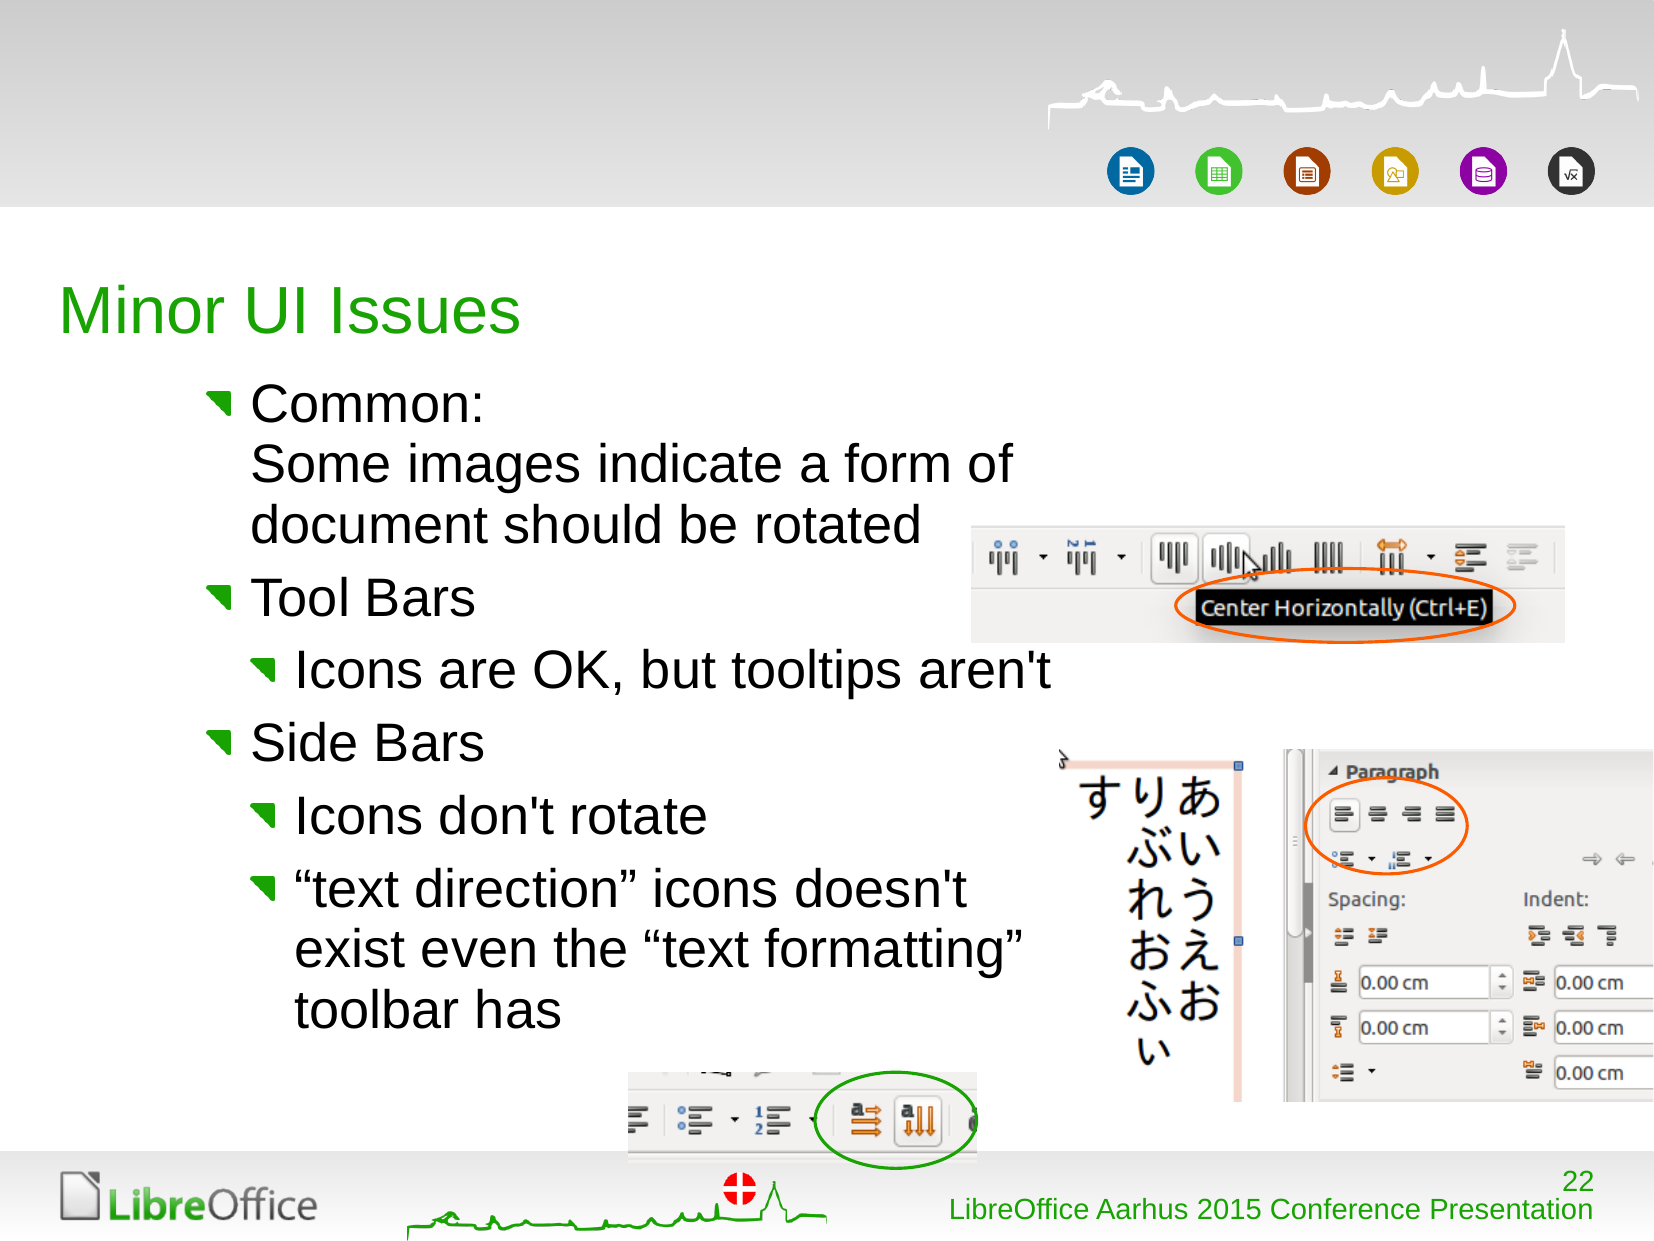

# Minor UI Issues
Common:
Some images indicate a form of
document should be rotated
Tool Bars
Icons are OK, but tooltips aren't
Side Bars
Icons don't rotate
“text direction” icons doesn't
exist even the “text formatting”
toolbar has
22
LibreOffice Aarhus 2015 Conference Presentation